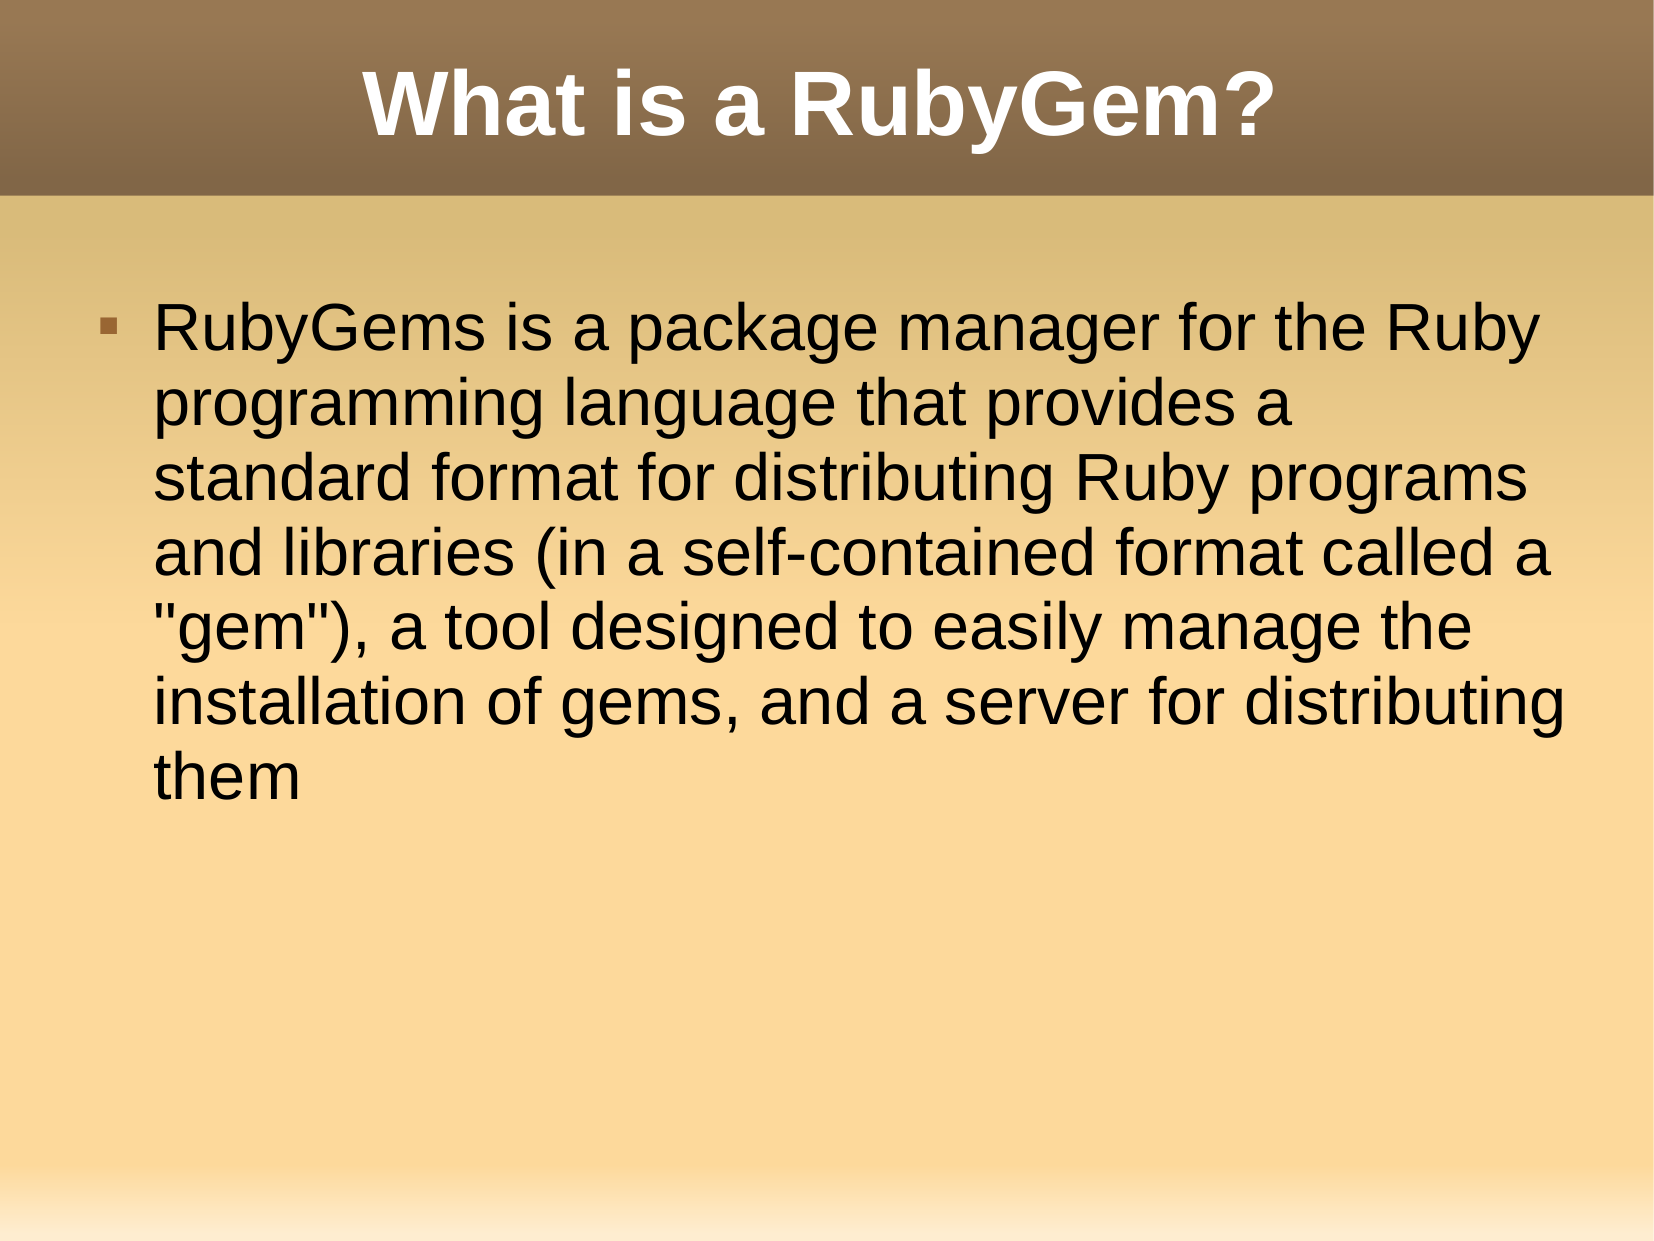

# What is a RubyGem?
RubyGems is a package manager for the Ruby programming language that provides a standard format for distributing Ruby programs and libraries (in a self-contained format called a "gem"), a tool designed to easily manage the installation of gems, and a server for distributing them